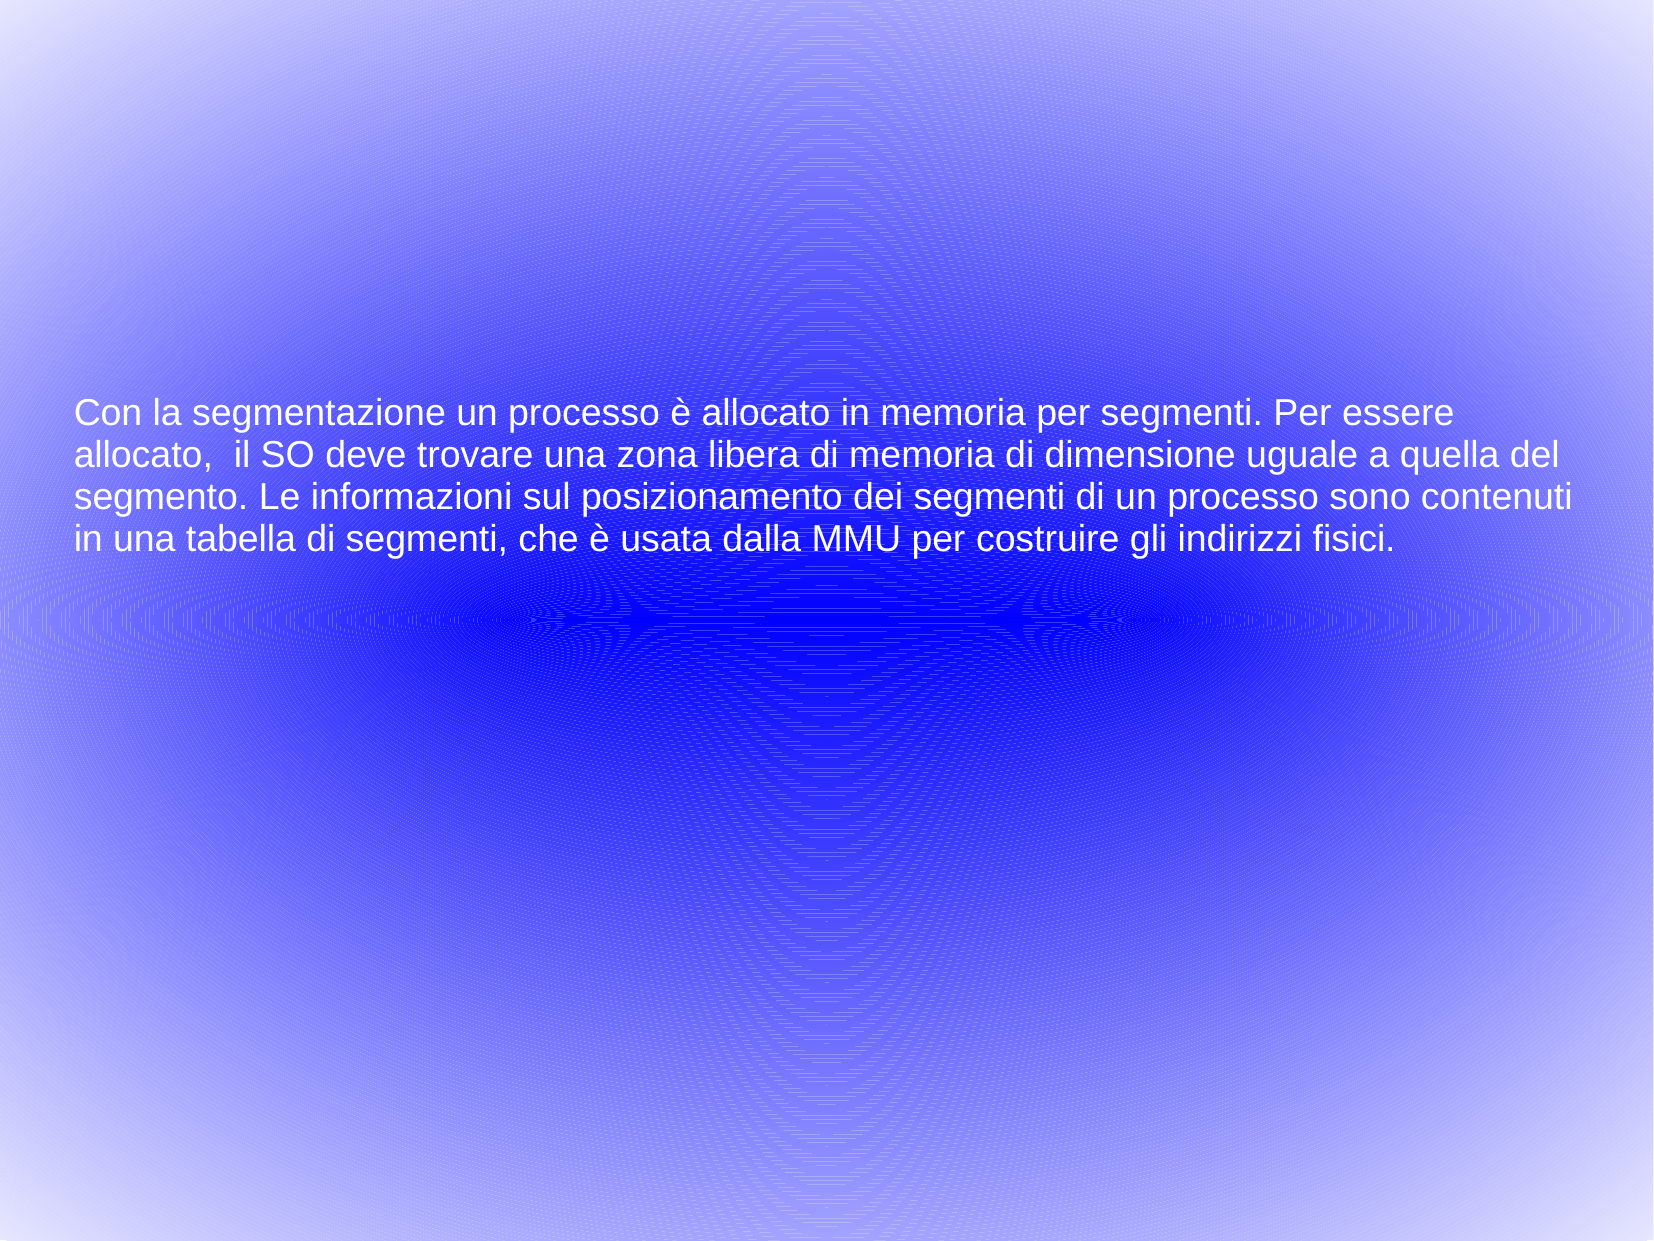

Con la segmentazione un processo è allocato in memoria per segmenti. Per essere allocato, il SO deve trovare una zona libera di memoria di dimensione uguale a quella del segmento. Le informazioni sul posizionamento dei segmenti di un processo sono contenuti in una tabella di segmenti, che è usata dalla MMU per costruire gli indirizzi fisici.